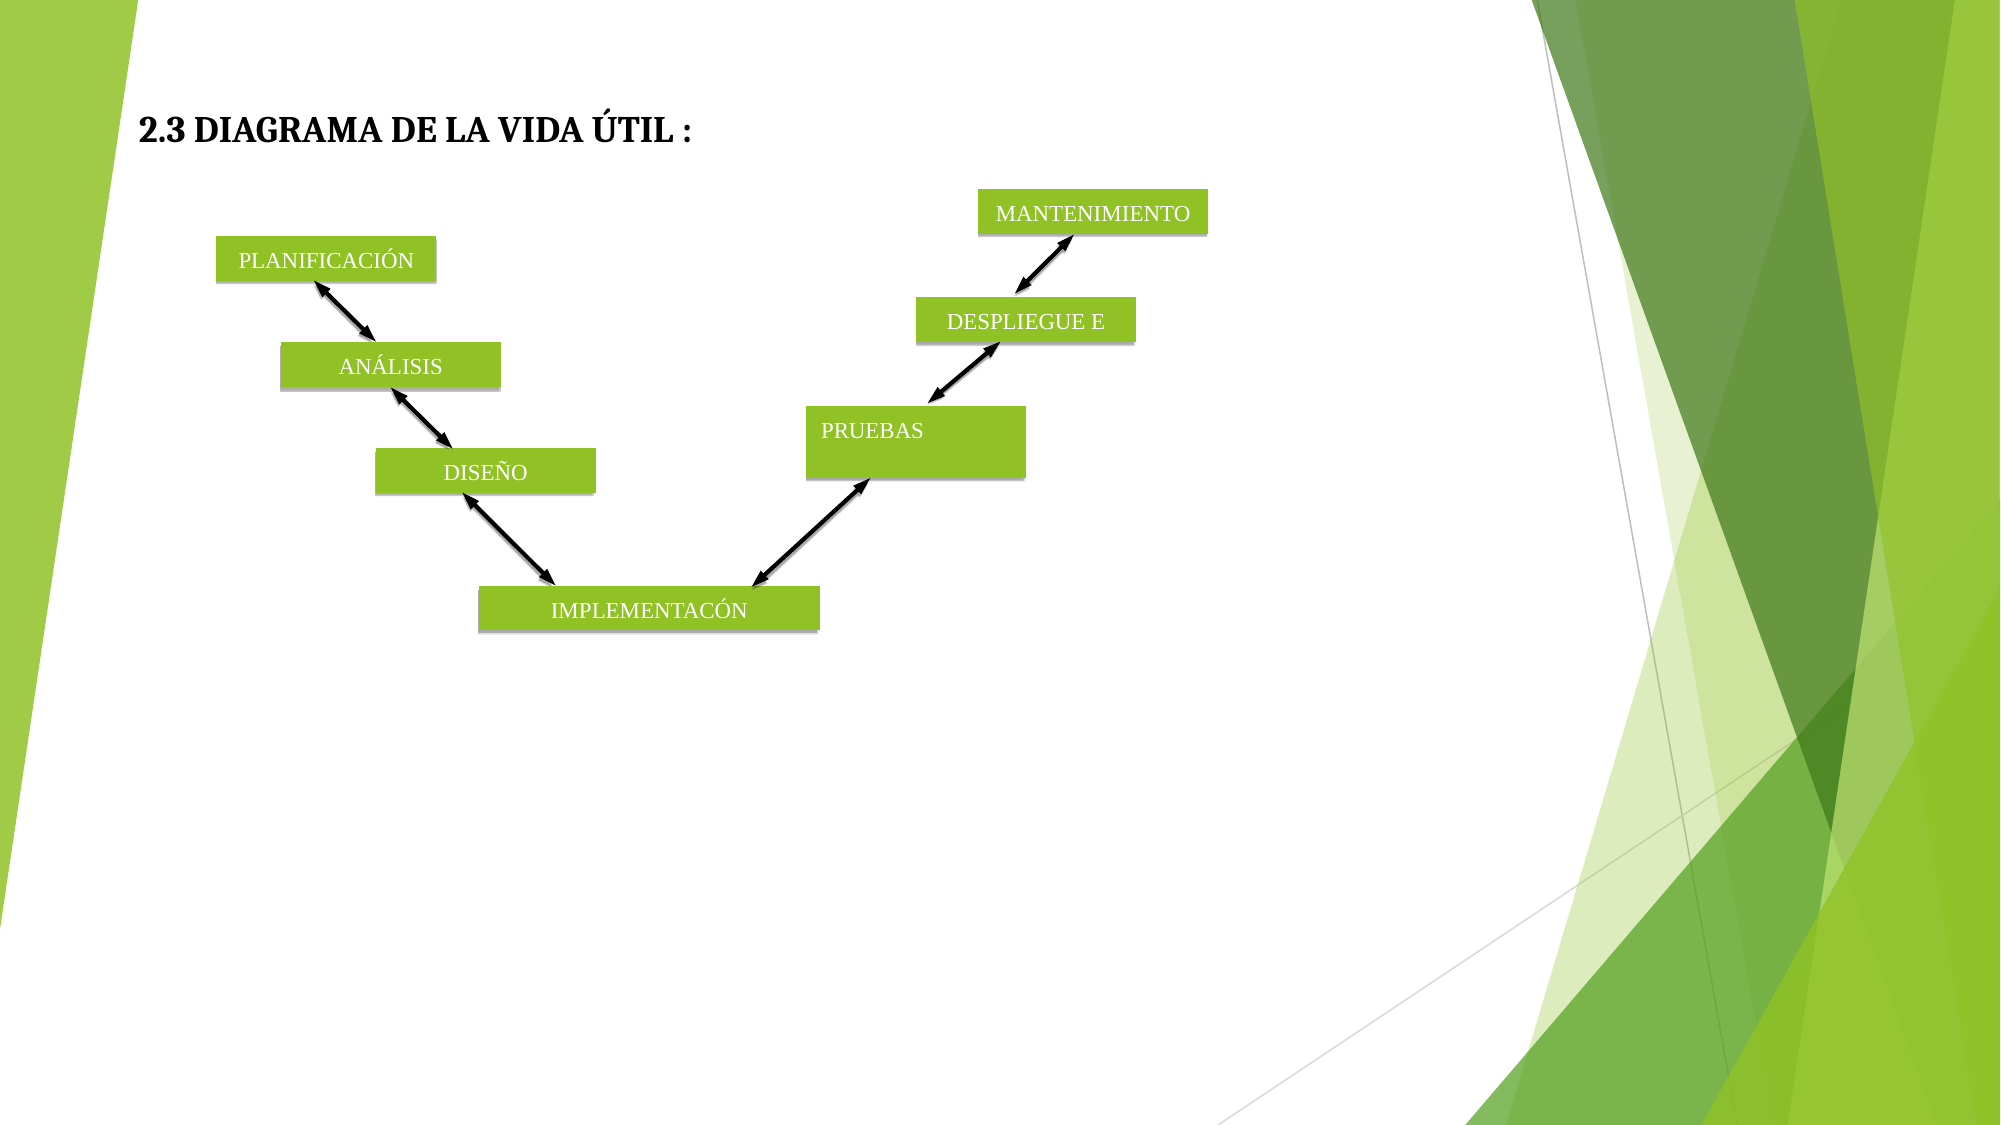

# 2.3 DIAGRAMA DE LA VIDA ÚTIL :
MANTENIMIENTO
PLANIFICACIÓN
DESPLIEGUE E
ANÁLISIS
PRUEBAS
DISEÑO
IMPLEMENTACÓN